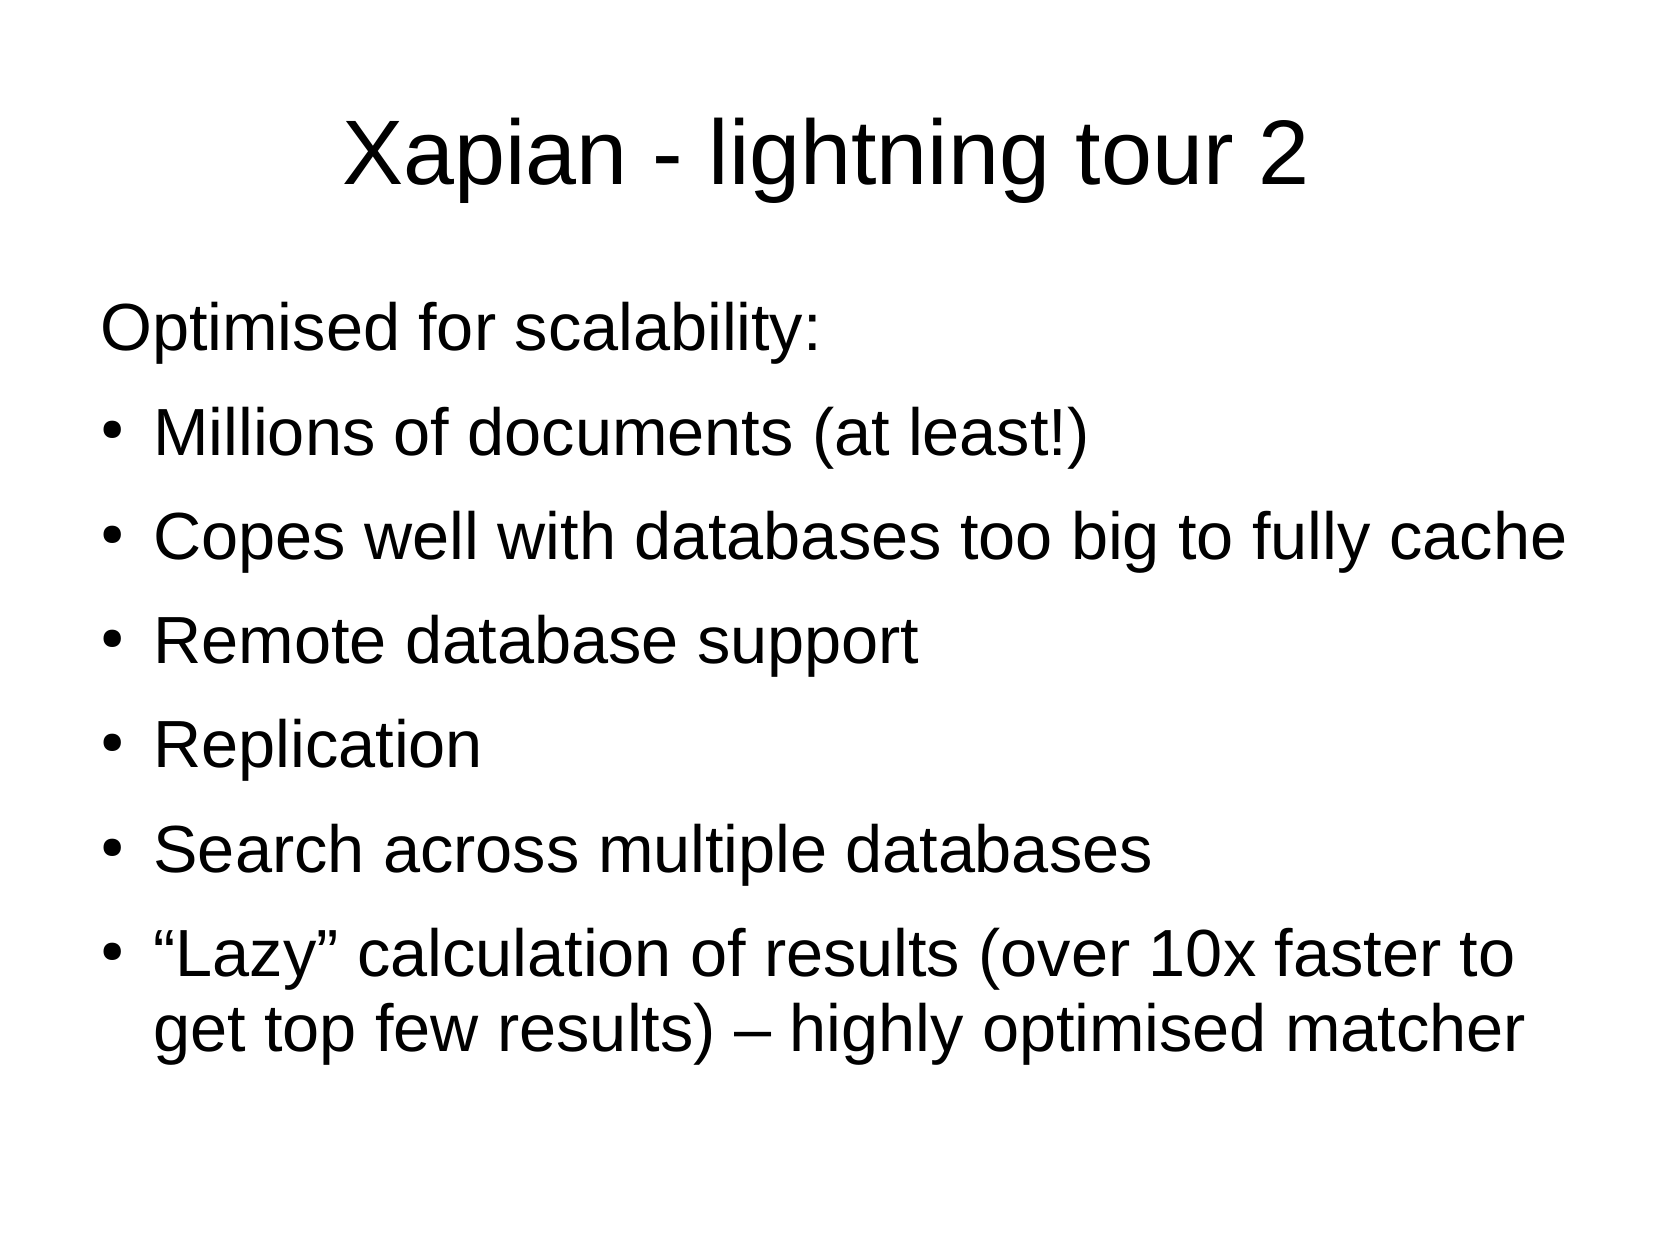

# Xapian - lightning tour 2
Optimised for scalability:
Millions of documents (at least!)
Copes well with databases too big to fully cache
Remote database support
Replication
Search across multiple databases
“Lazy” calculation of results (over 10x faster to get top few results) – highly optimised matcher